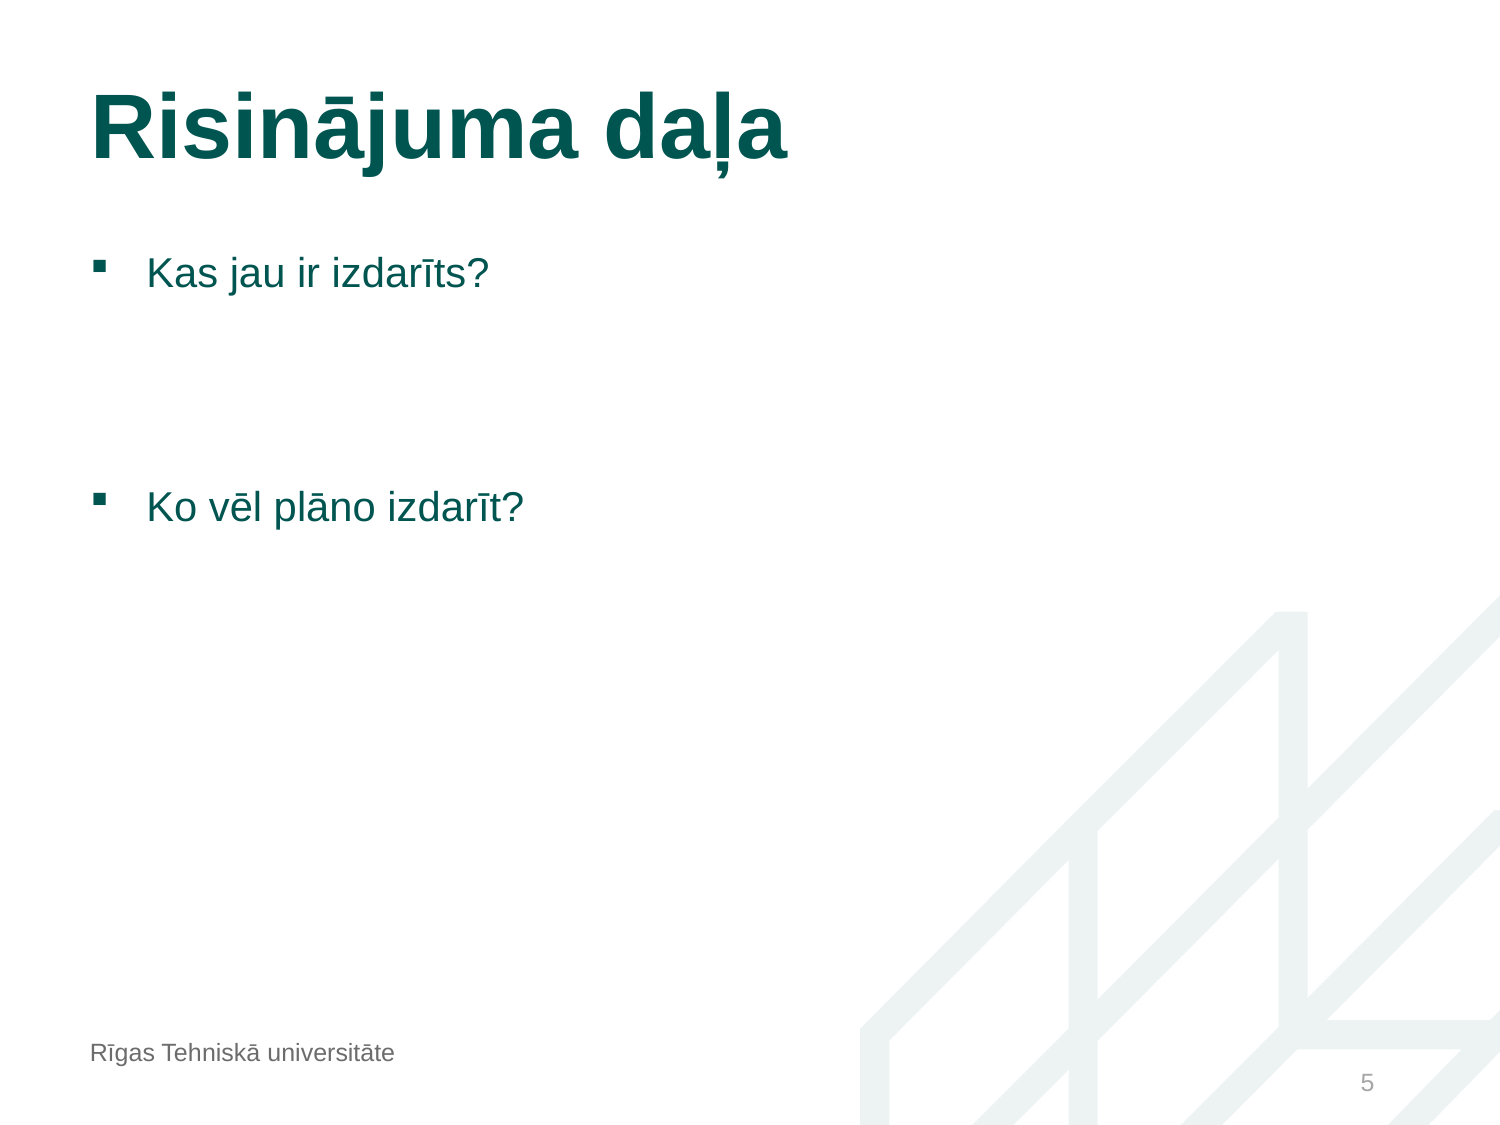

Risinājuma daļa
# Kas jau ir izdarīts?
Ko vēl plāno izdarīt?
Rīgas Tehniskā universitāte